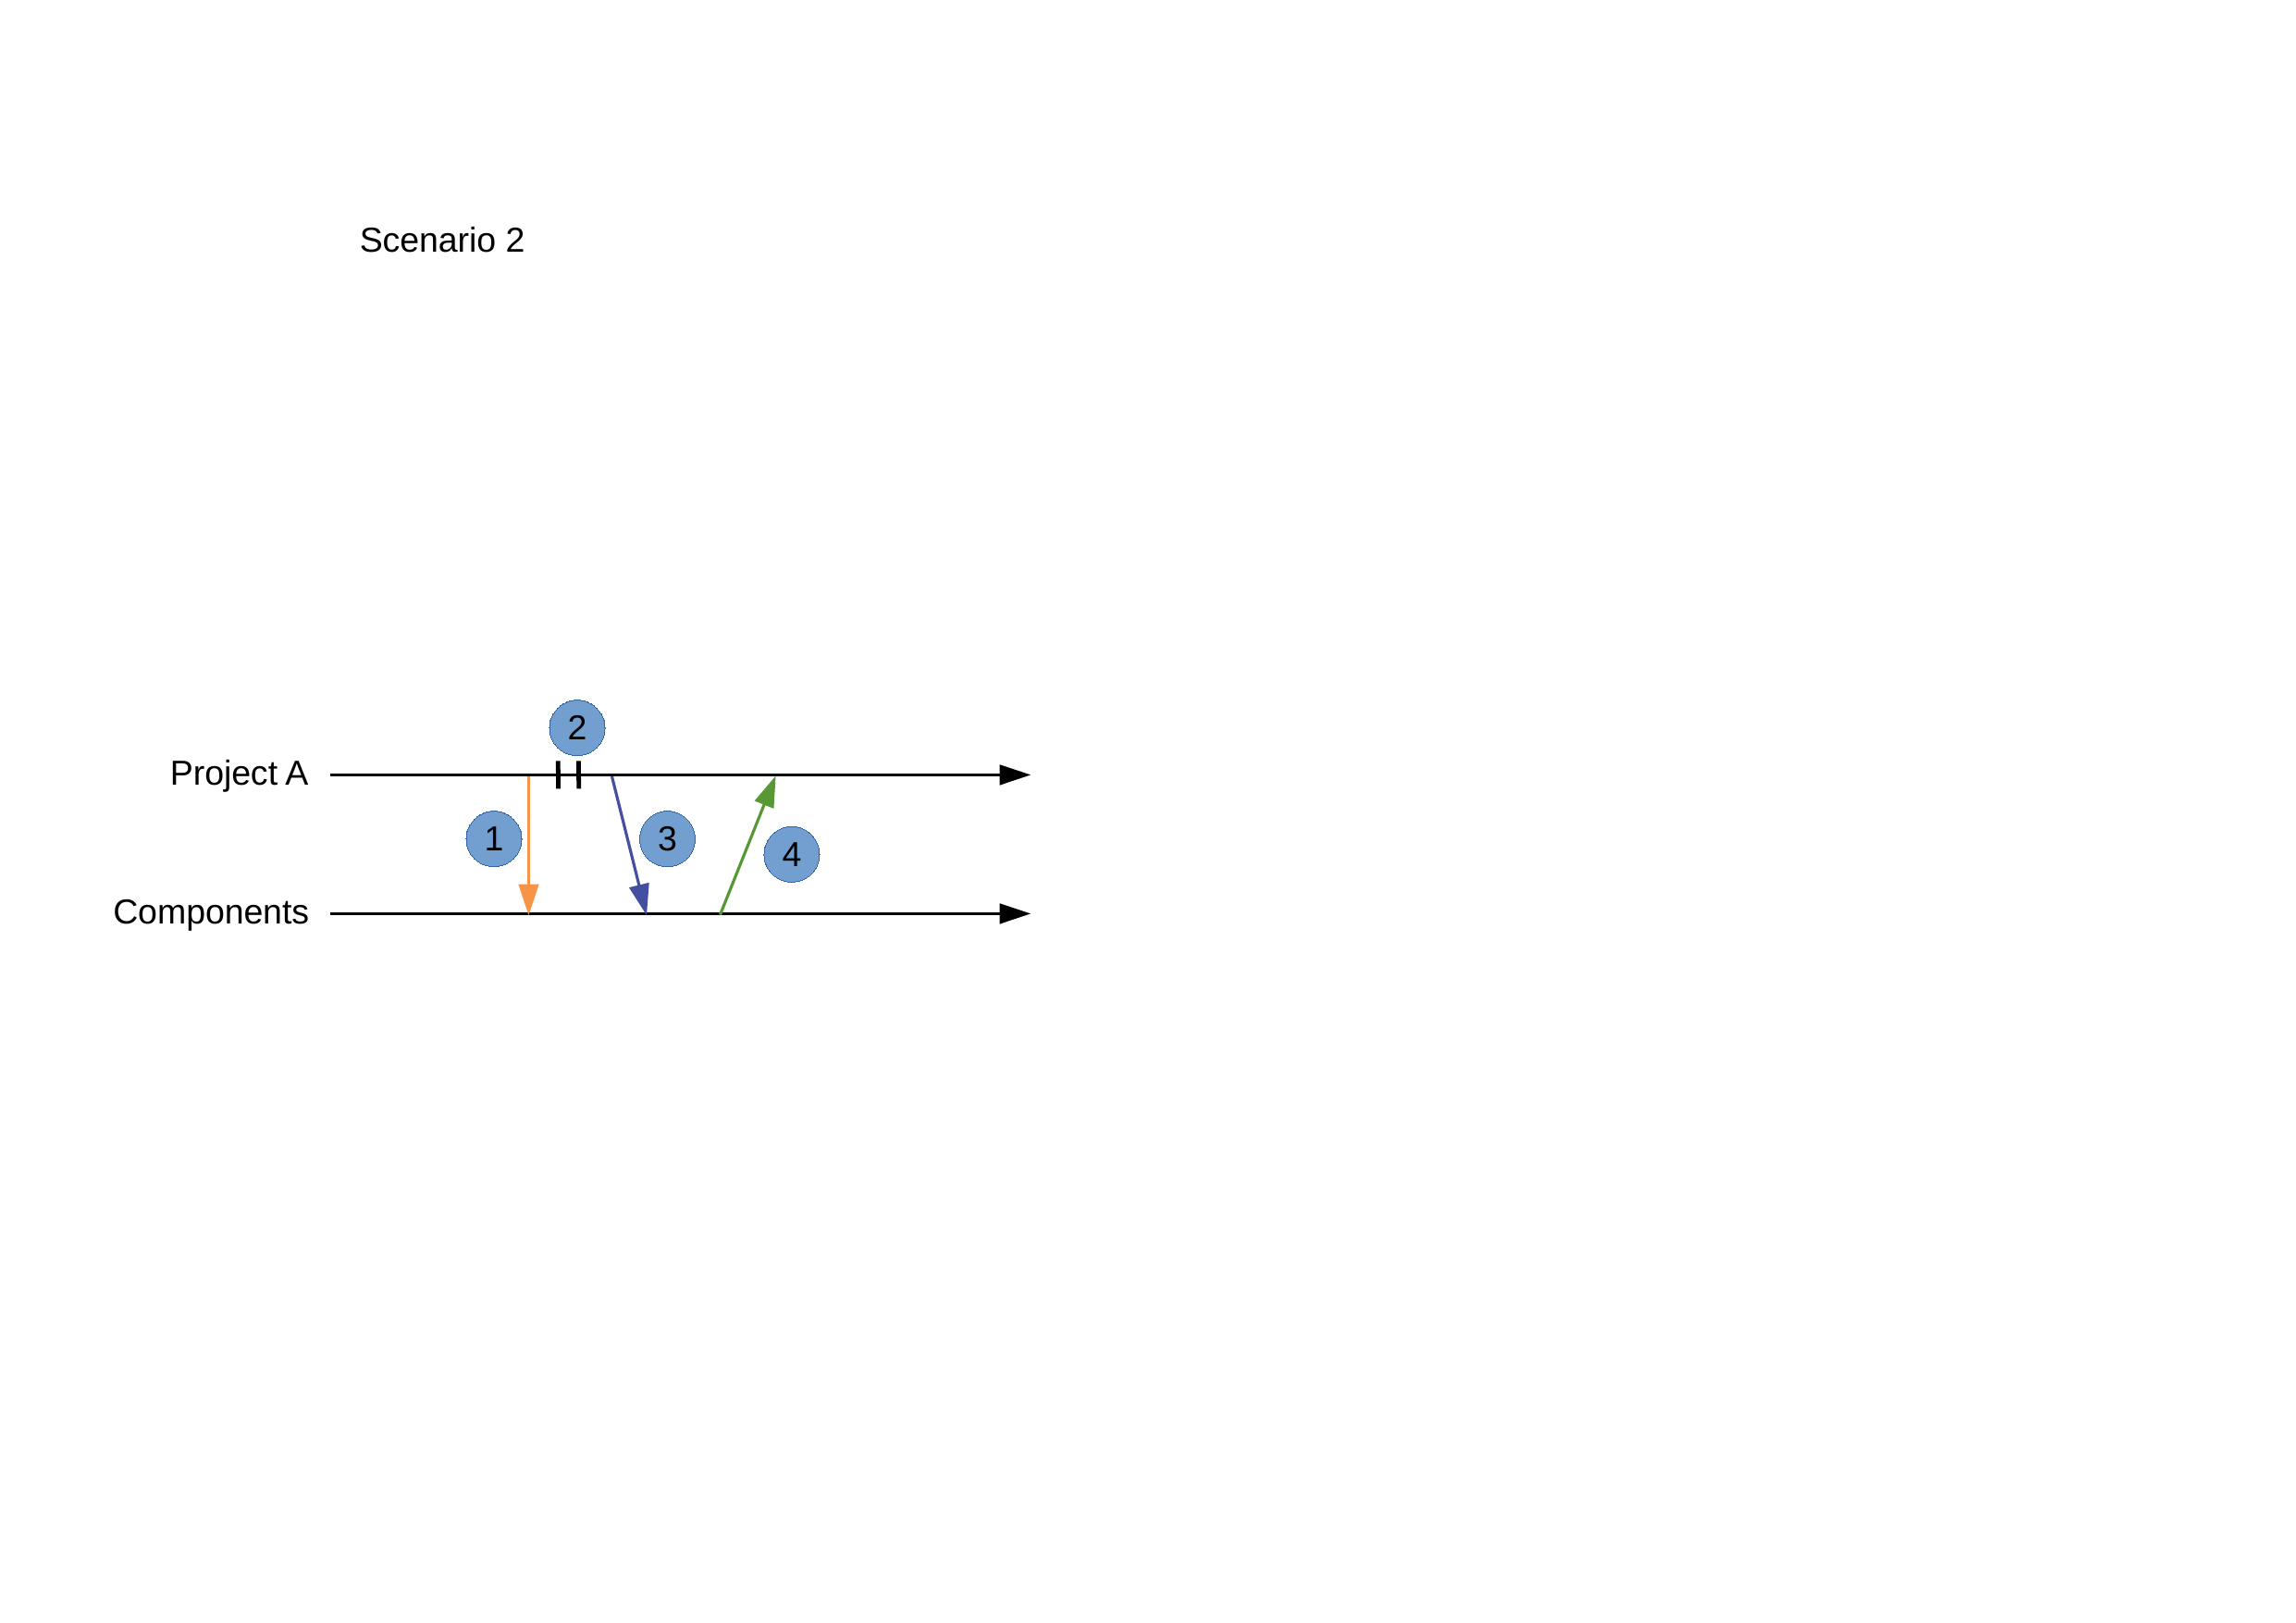

Scenario 2
2
Project A
1
3
4
Components